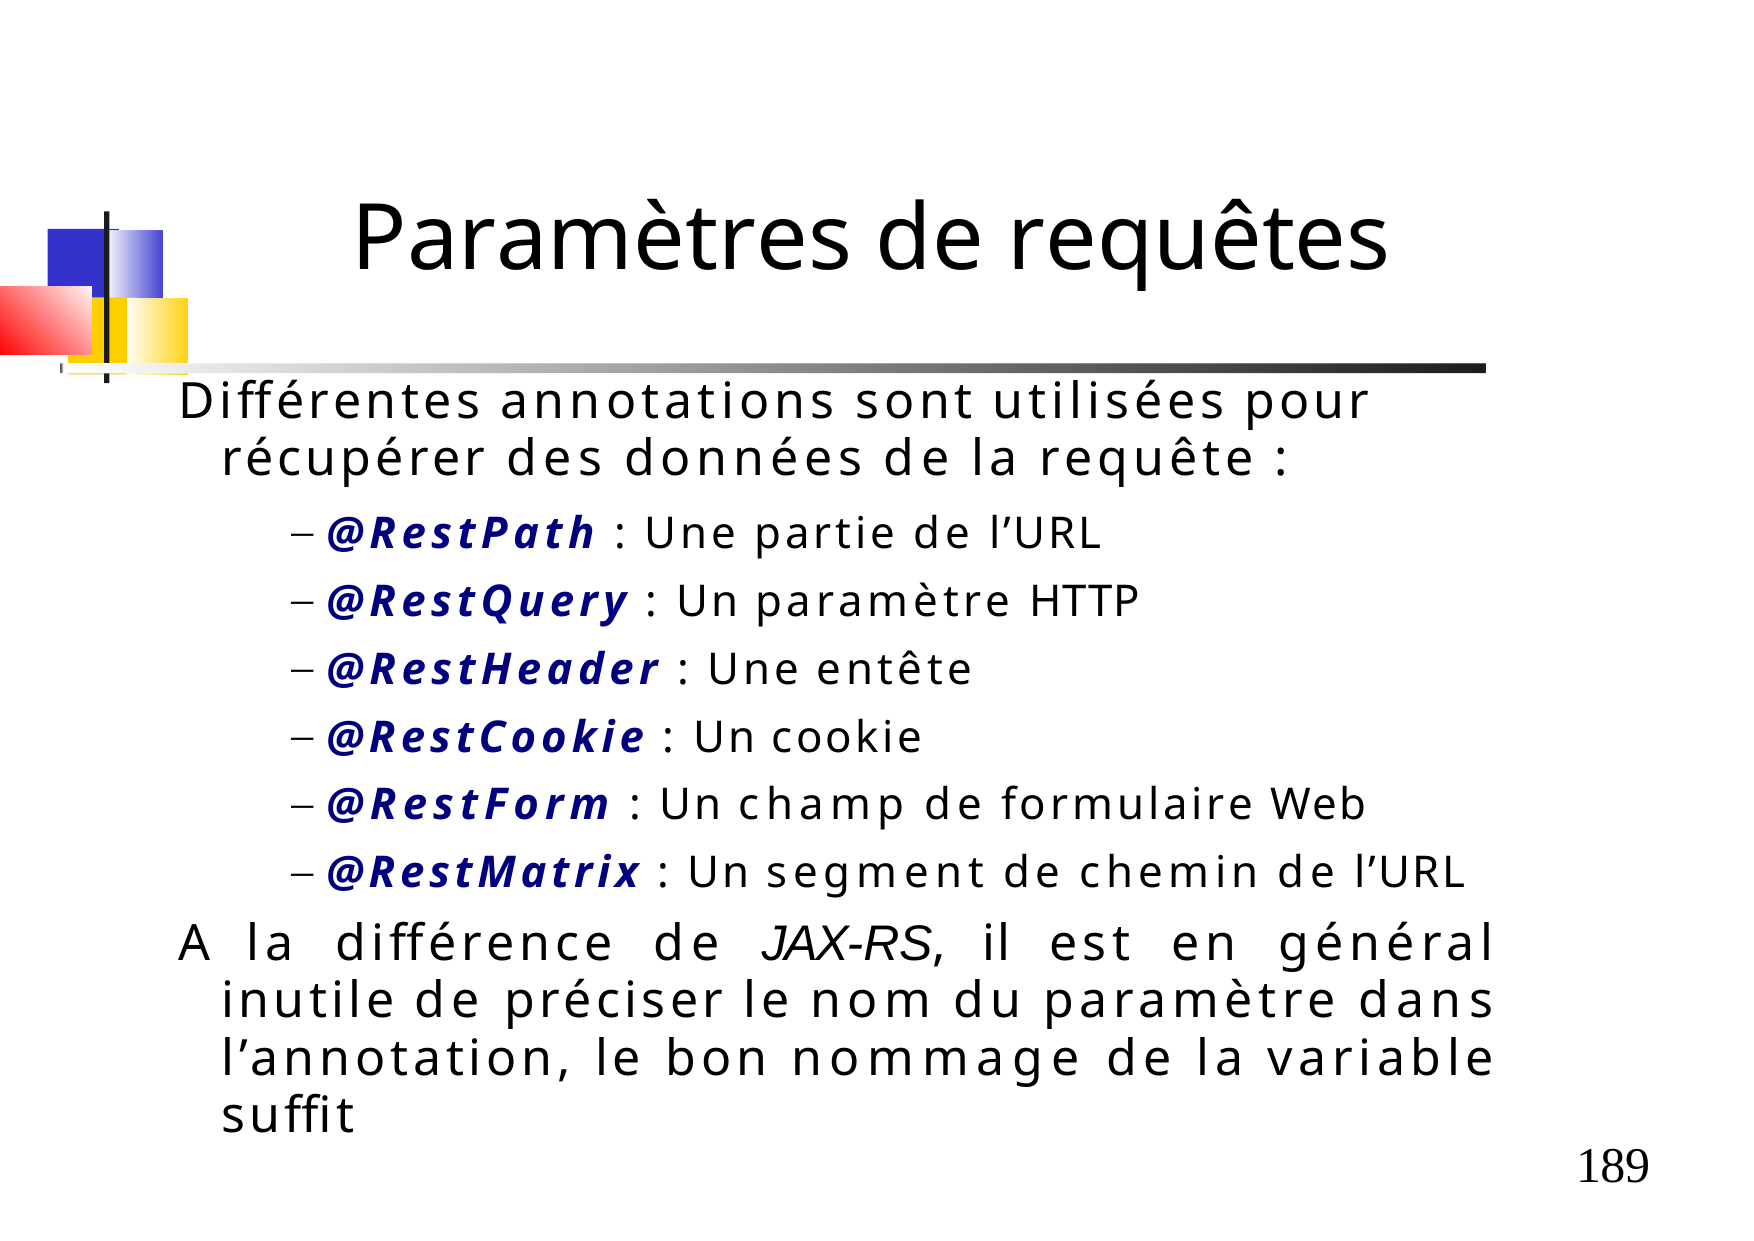

# Paramètres de requêtes
Différentes annotations sont utilisées pour récupérer des données de la requête :
@RestPath : Une partie de l’URL
@RestQuery : Un paramètre HTTP
@RestHeader : Une entête
@RestCookie : Un cookie
@RestForm : Un champ de formulaire Web
@RestMatrix : Un segment de chemin de l’URL
A la différence de JAX-RS, il est en général inutile de préciser le nom du paramètre dans l’annotation, le bon nommage de la variable suffit
189